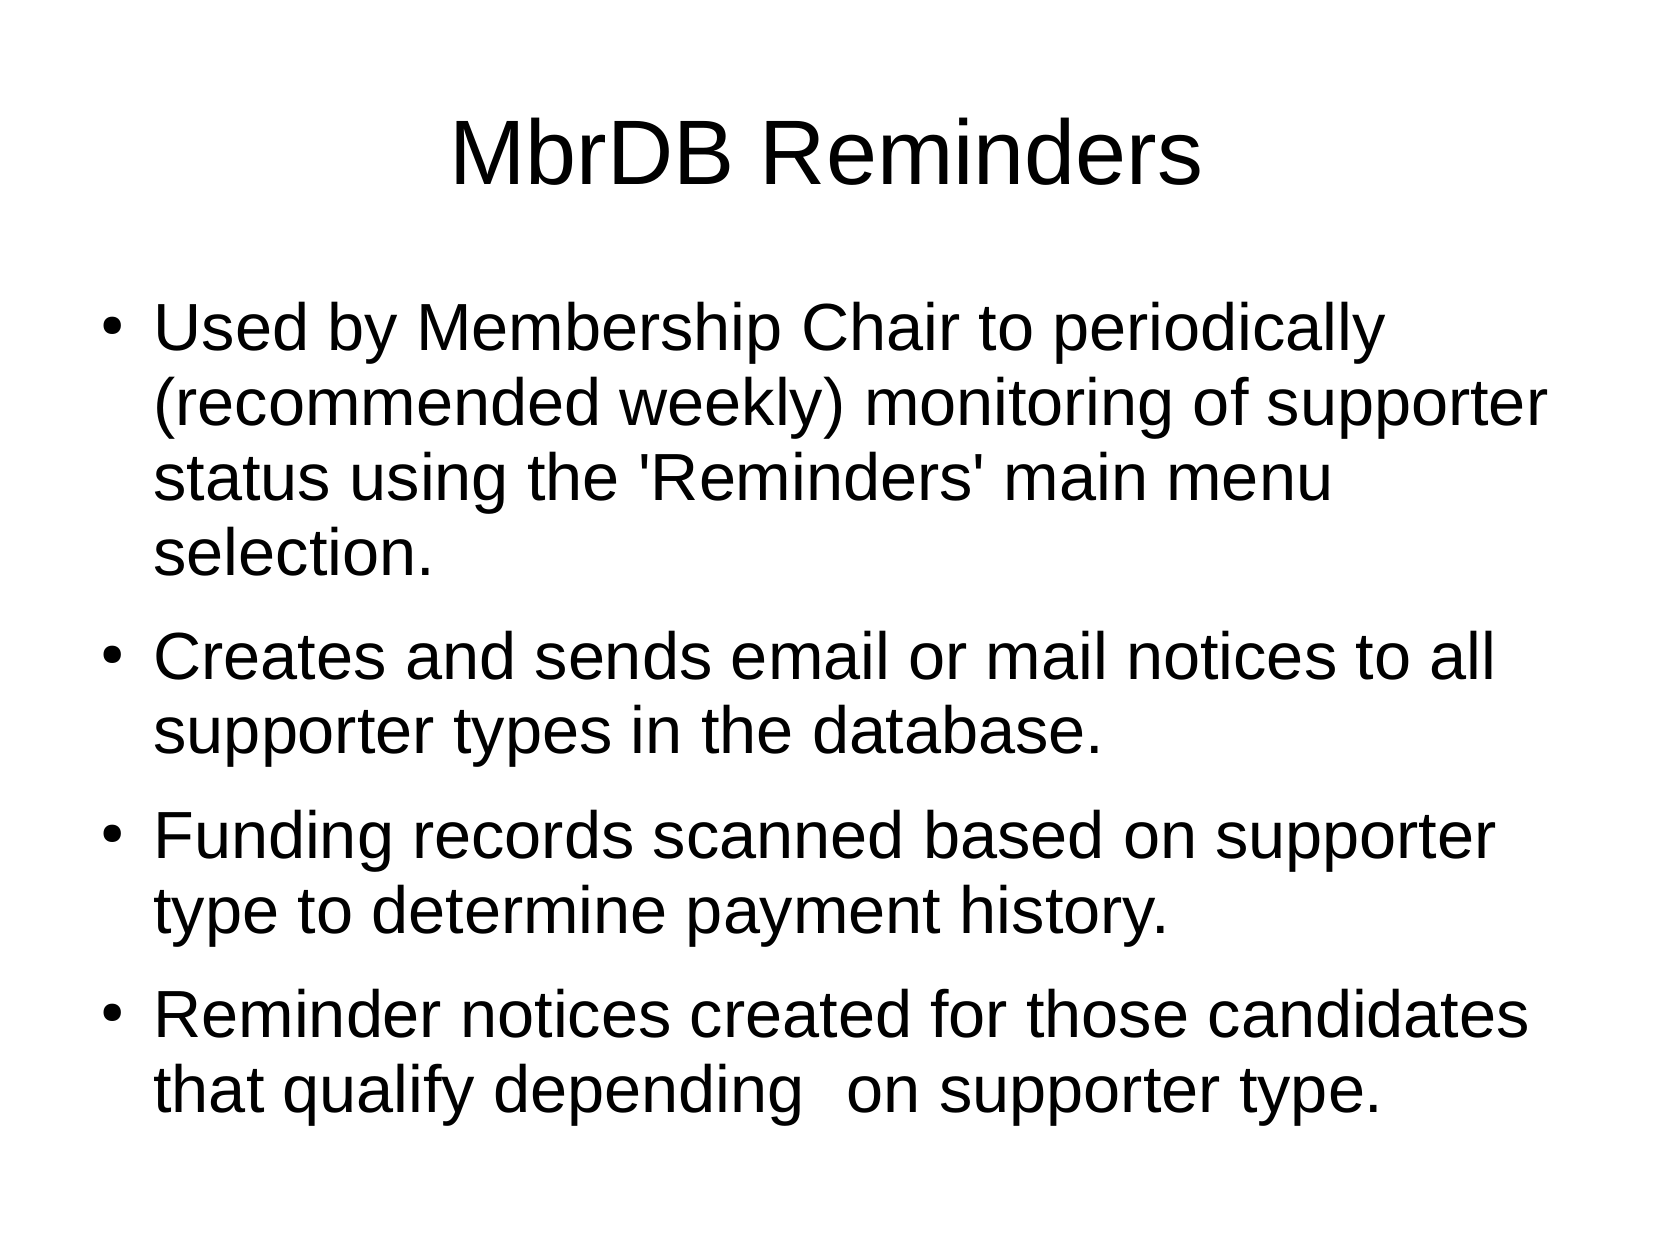

# MbrDB Reminders
Used by Membership Chair to periodically (recommended weekly) monitoring of supporter status using the 'Reminders' main menu selection.
Creates and sends email or mail notices to all supporter types in the database.
Funding records scanned based on supporter type to determine payment history.
Reminder notices created for those candidates that qualify depending	 on supporter type.